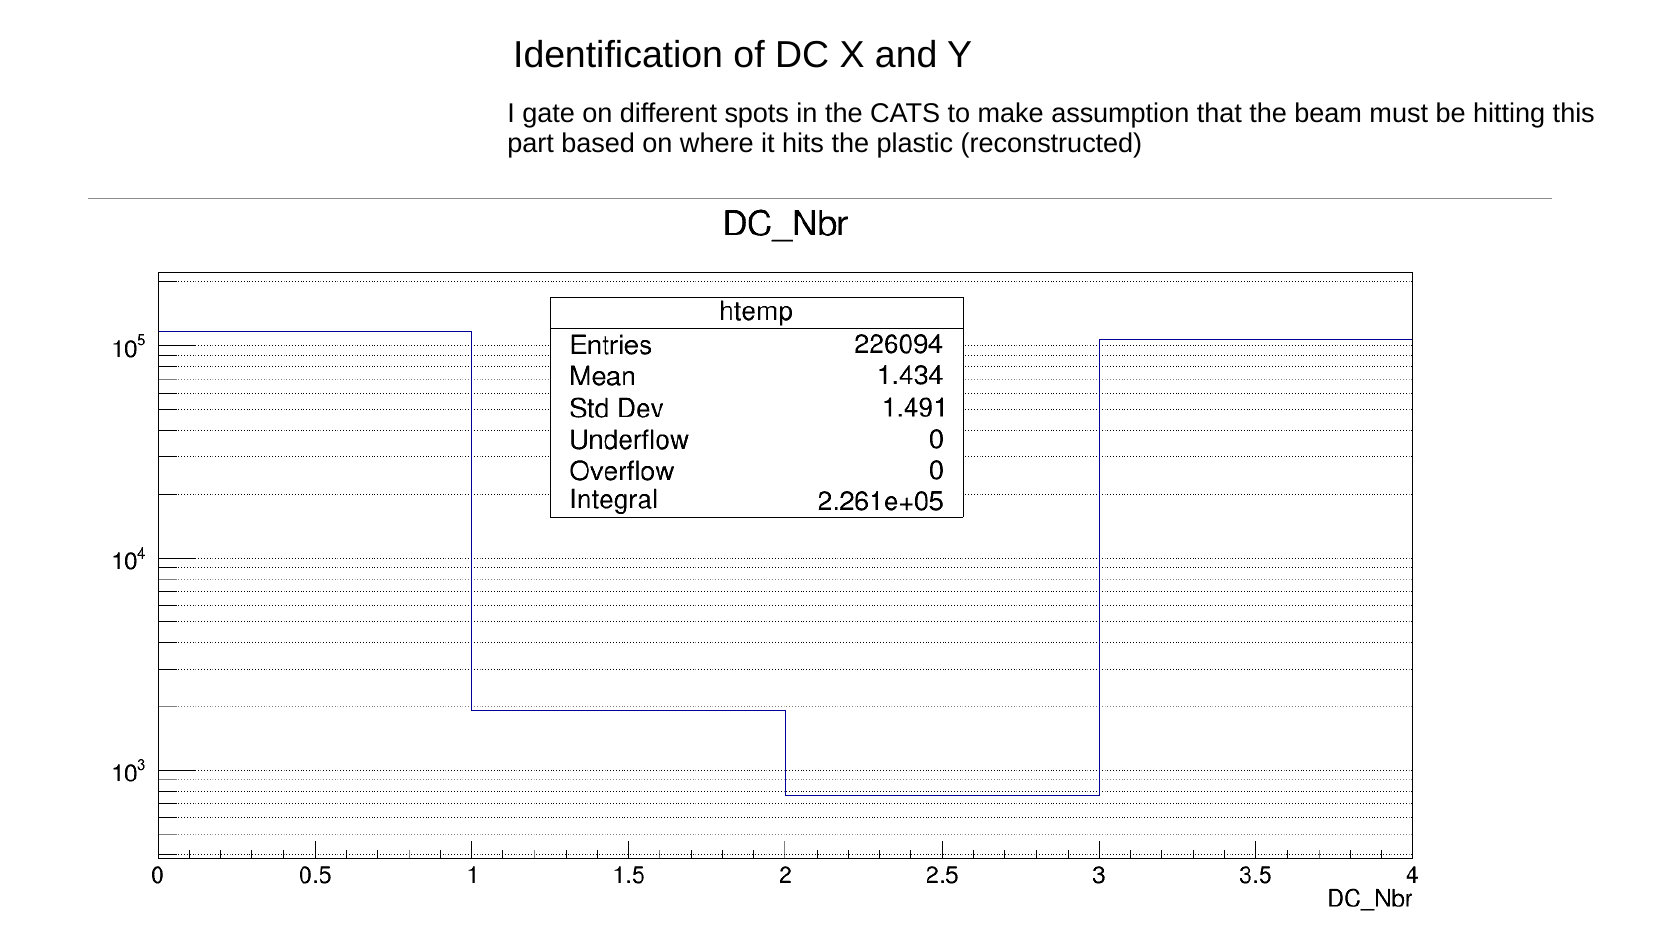

Identification of DC X and Y
I gate on different spots in the CATS to make assumption that the beam must be hitting this part based on where it hits the plastic (reconstructed)